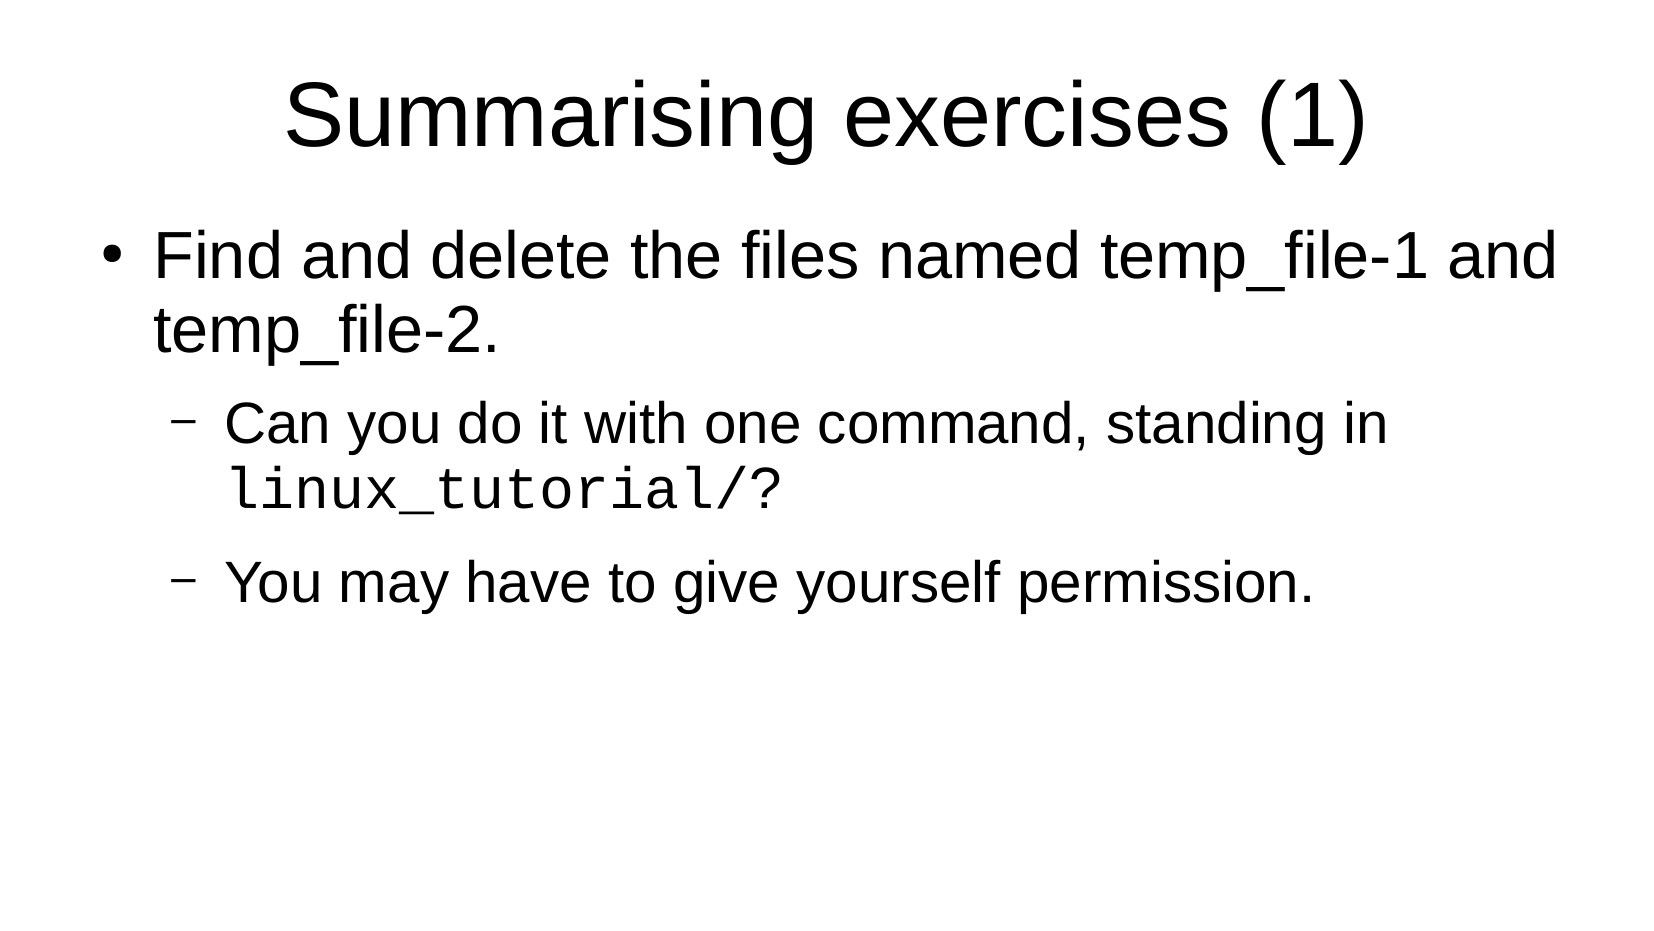

# Summarising exercises (1)
Find and delete the files named temp_file-1 and temp_file-2.
Can you do it with one command, standing in linux_tutorial/?
You may have to give yourself permission.